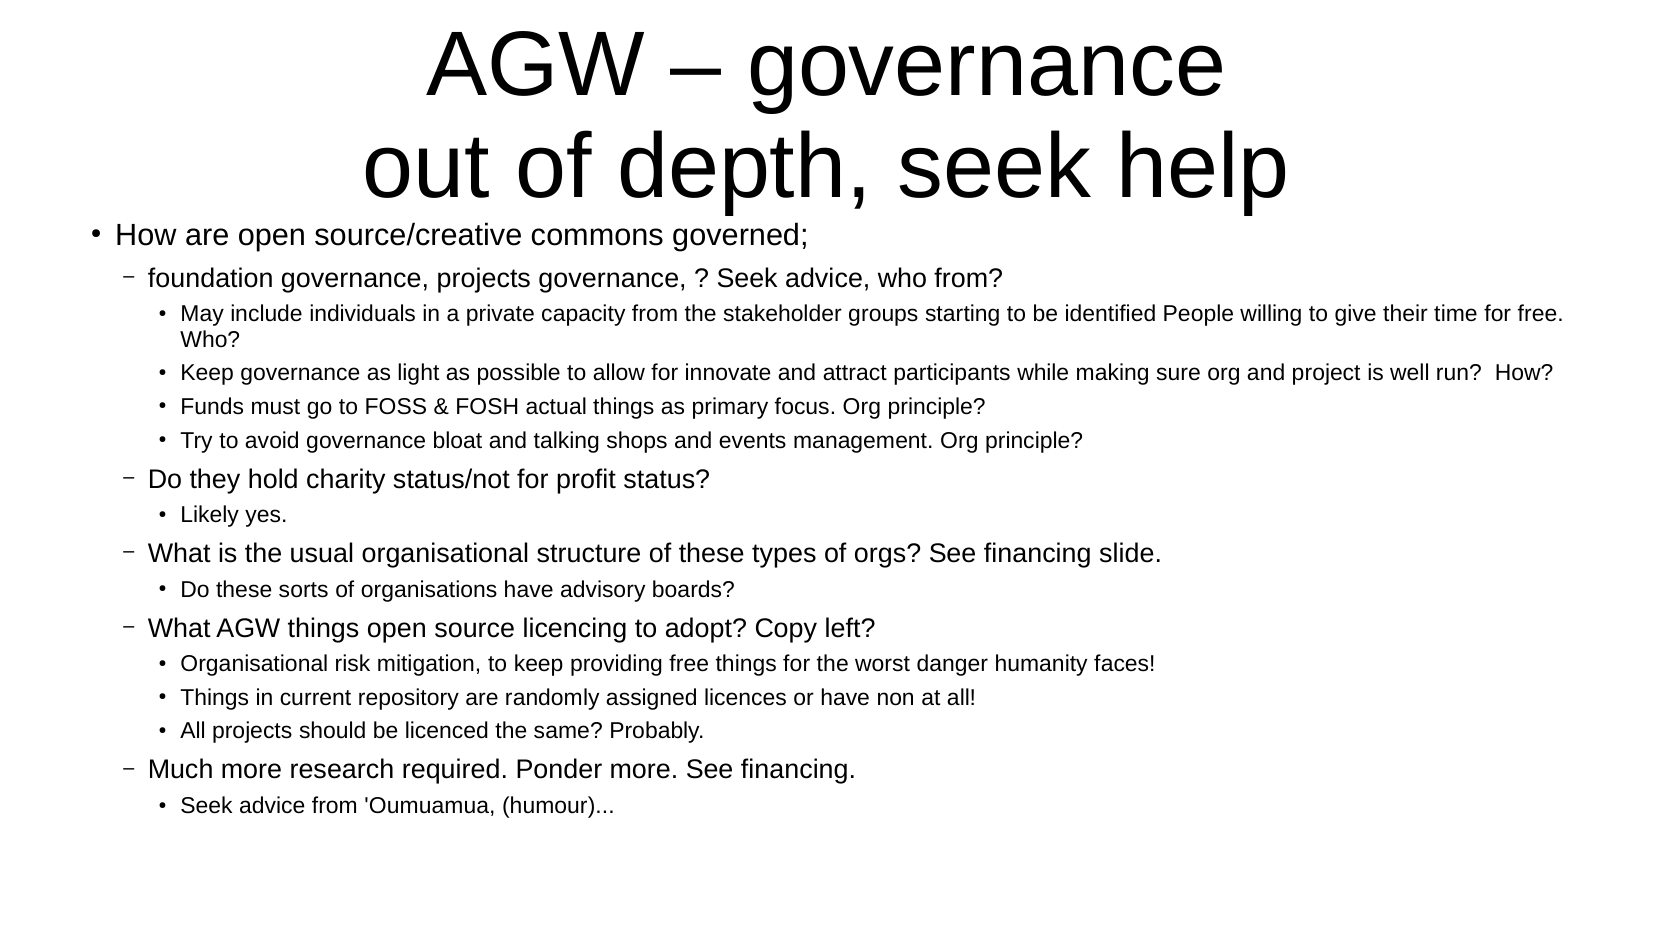

# AGW – governance out of depth, seek help
How are open source/creative commons governed;
foundation governance, projects governance, ? Seek advice, who from?
May include individuals in a private capacity from the stakeholder groups starting to be identified People willing to give their time for free. Who?
Keep governance as light as possible to allow for innovate and attract participants while making sure org and project is well run? How?
Funds must go to FOSS & FOSH actual things as primary focus. Org principle?
Try to avoid governance bloat and talking shops and events management. Org principle?
Do they hold charity status/not for profit status?
Likely yes.
What is the usual organisational structure of these types of orgs? See financing slide.
Do these sorts of organisations have advisory boards?
What AGW things open source licencing to adopt? Copy left?
Organisational risk mitigation, to keep providing free things for the worst danger humanity faces!
Things in current repository are randomly assigned licences or have non at all!
All projects should be licenced the same? Probably.
Much more research required. Ponder more. See financing.
Seek advice from 'Oumuamua, (humour)...